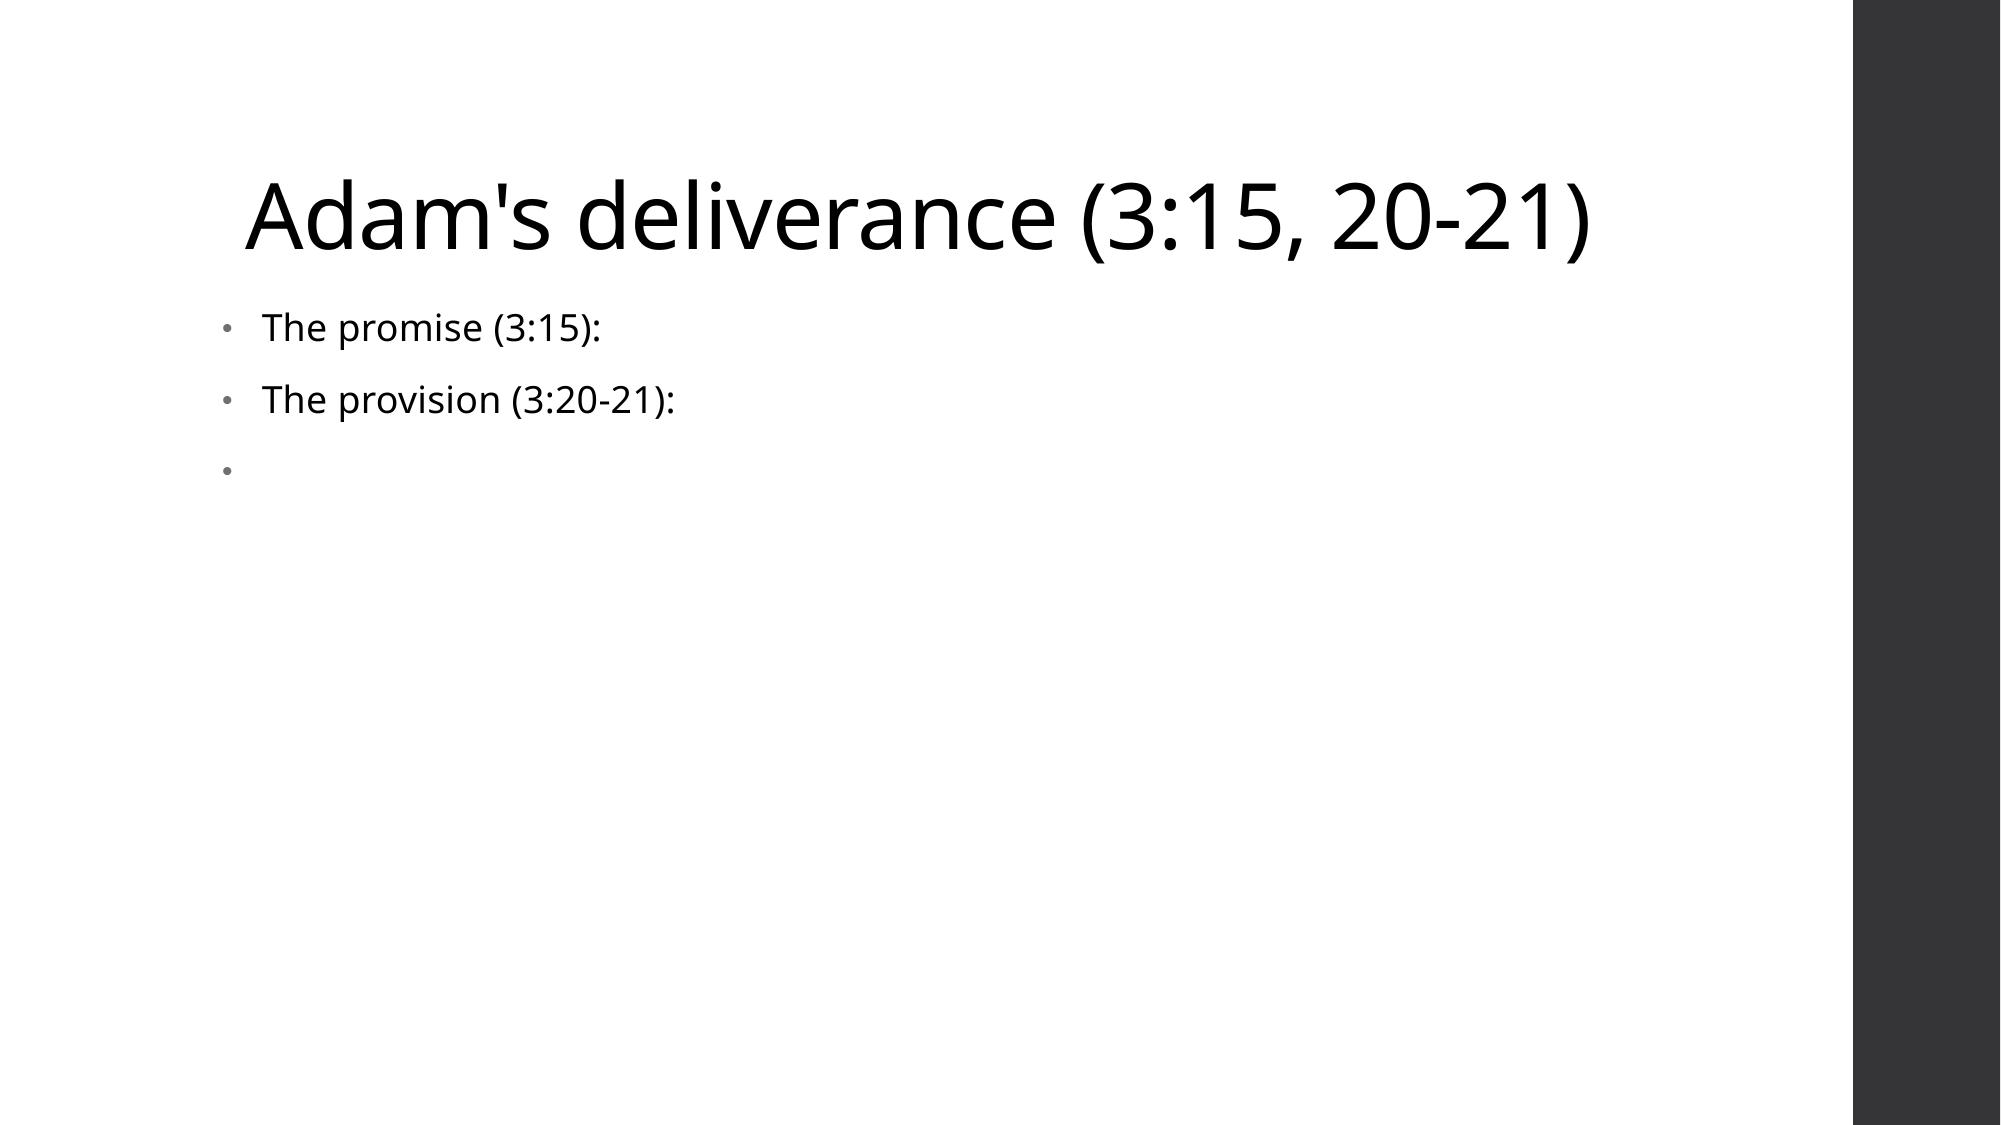

# Adam's deliverance (3:15, 20-21)
 The promise (3:15):
 The provision (3:20-21):